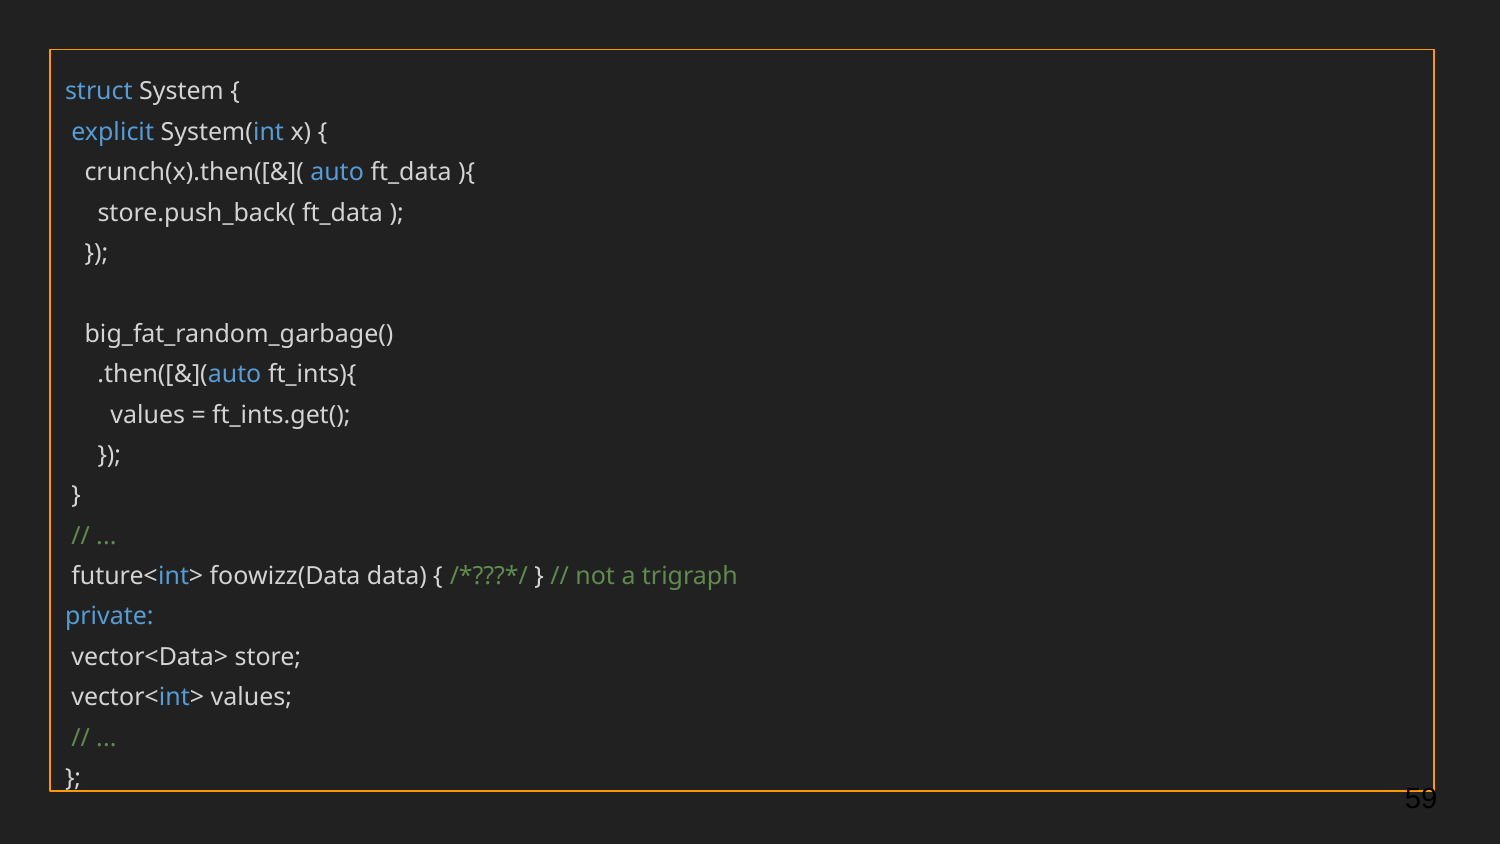

# struct System {
 explicit System(int x) {
 crunch(x).then([&]( auto ft_data ){
 store.push_back( ft_data );
 });
 big_fat_random_garbage()
 .then([&](auto ft_ints){
 values = ft_ints.get();
 });
 }
 // ...
 future<int> foowizz(Data data) { /*???*/ } // not a trigraph
private:
 vector<Data> store;
 vector<int> values;
 // ...
};